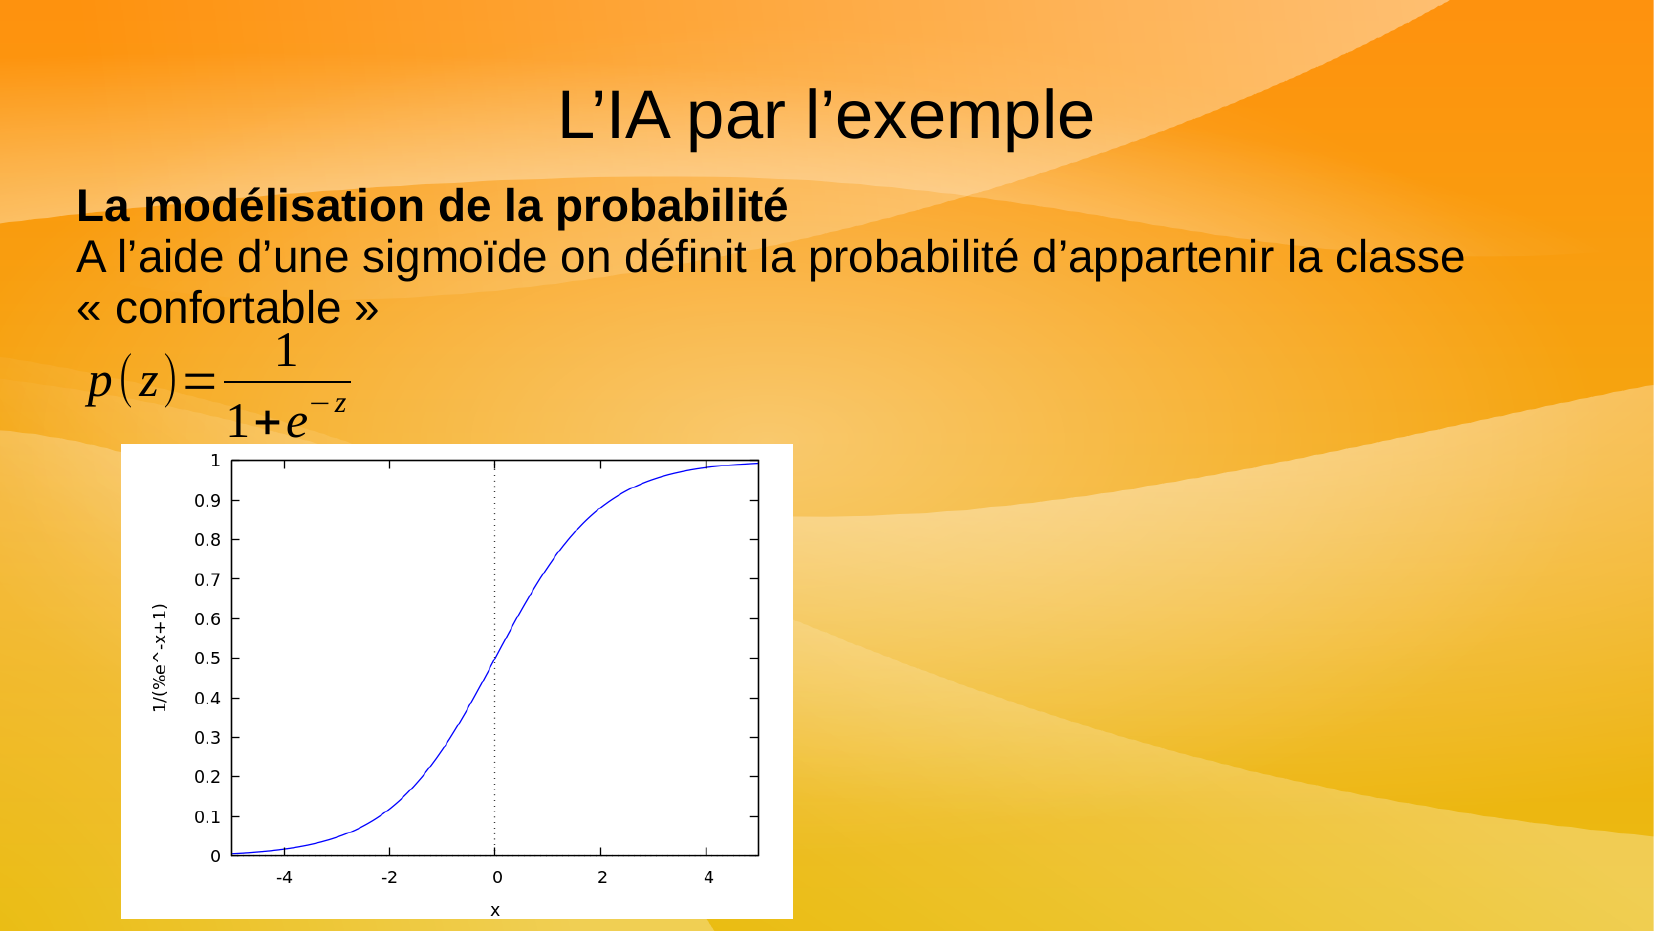

# L’IA par l’exemple
La modélisation de la probabilité
A l’aide d’une sigmoïde on définit la probabilité d’appartenir la classe « confortable »